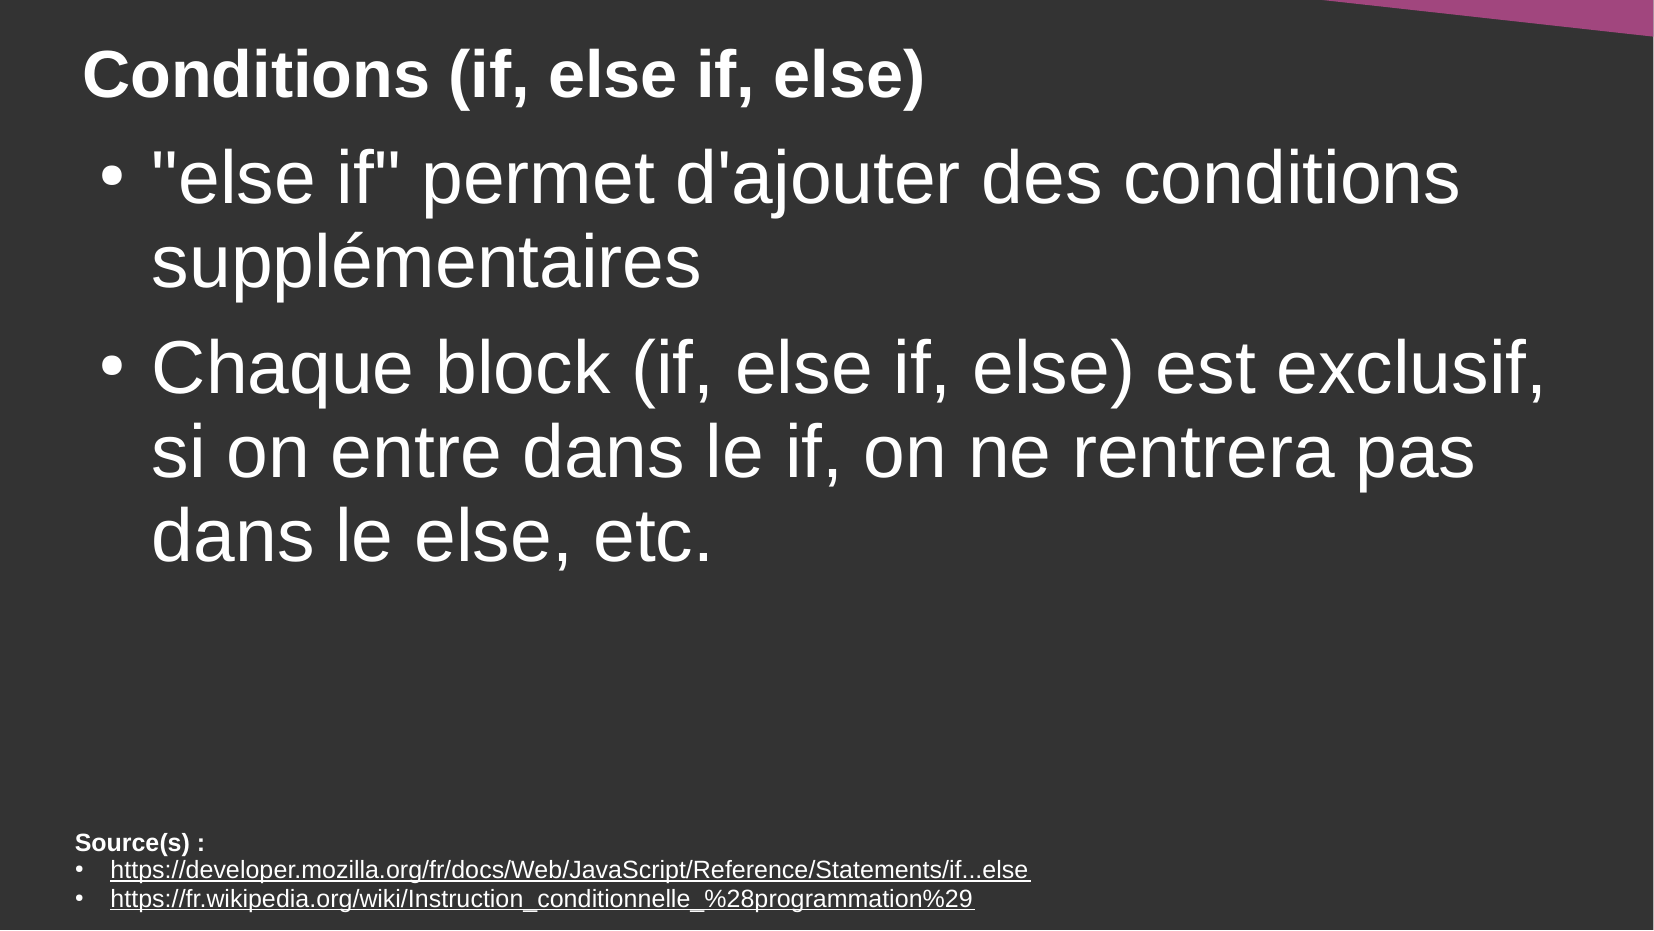

# Conditions (if, else if, else)
"else if" permet d'ajouter des conditions supplémentaires
Chaque block (if, else if, else) est exclusif, si on entre dans le if, on ne rentrera pas dans le else, etc.
Source(s) :
https://developer.mozilla.org/fr/docs/Web/JavaScript/Reference/Statements/if...else
https://fr.wikipedia.org/wiki/Instruction_conditionnelle_%28programmation%29